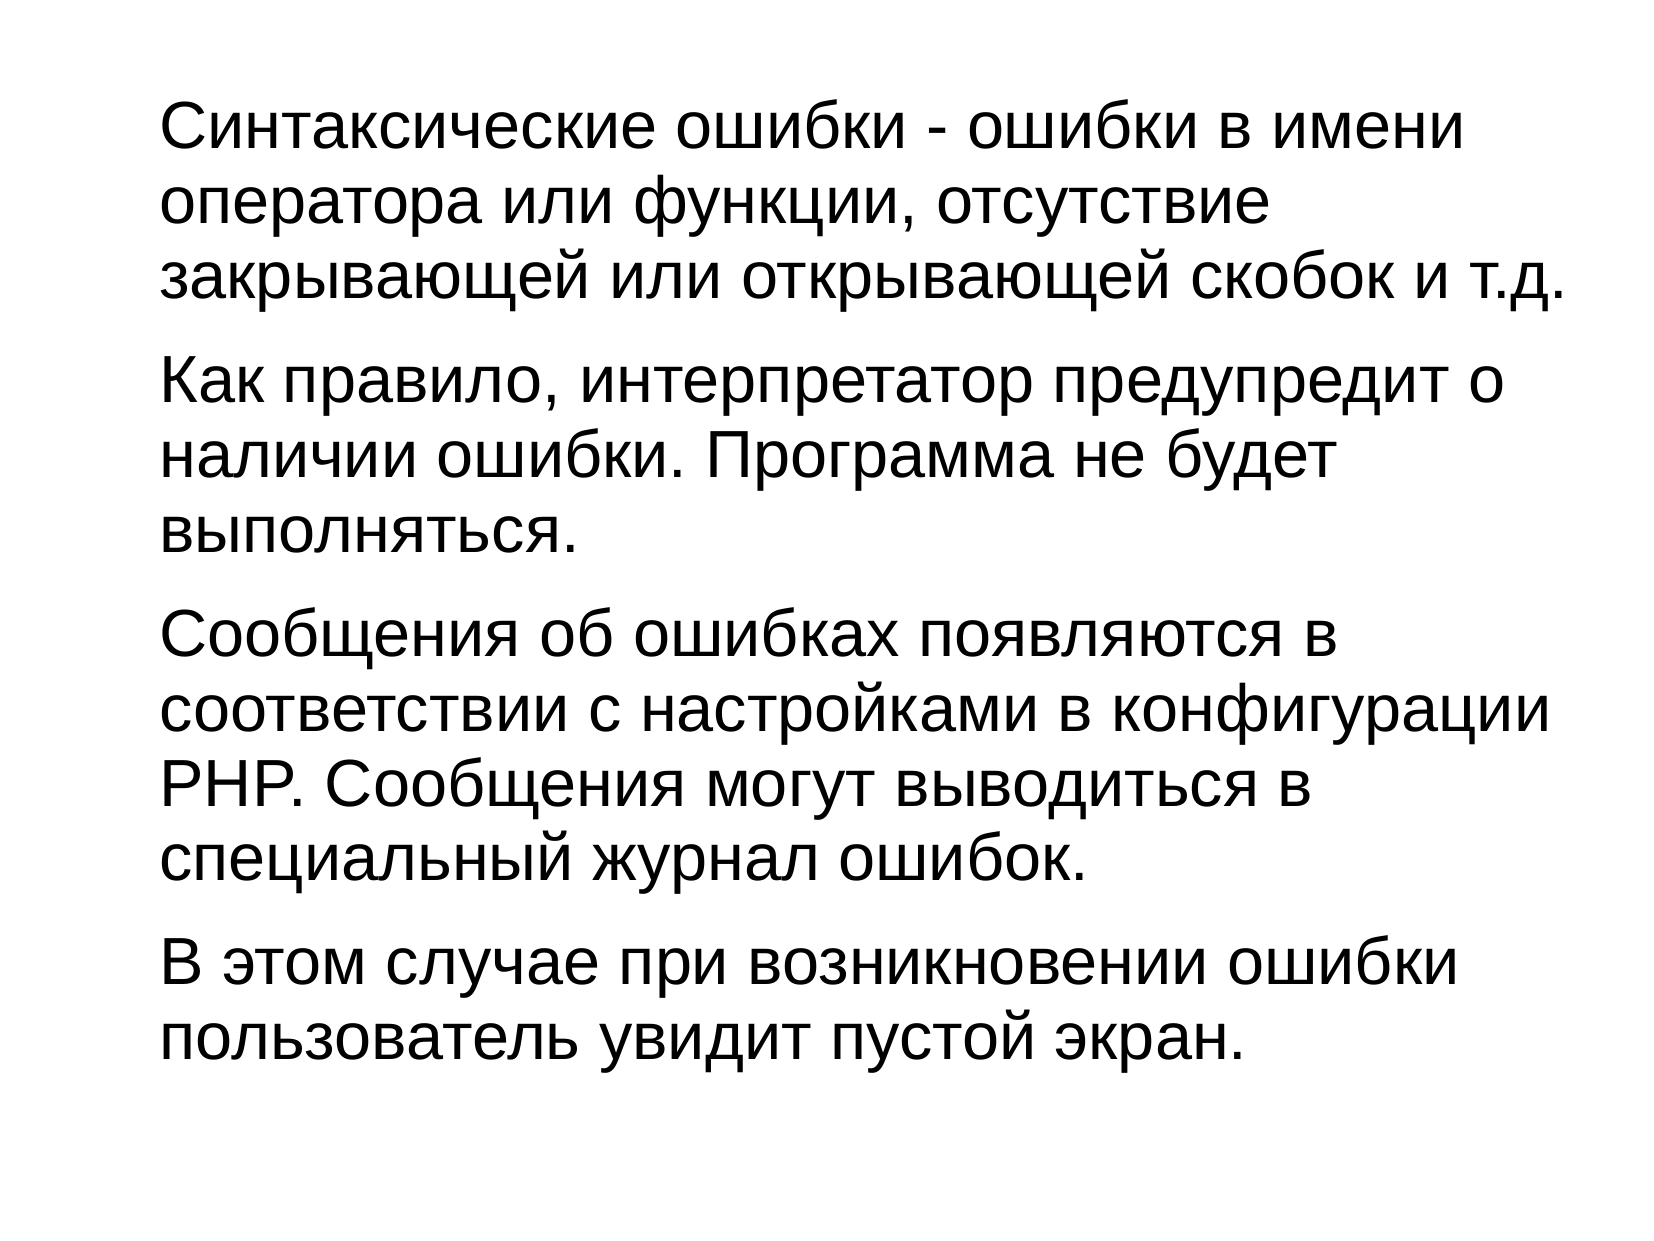

# Синтаксические ошибки - ошибки в имени оператора или функции, отсутствие закрывающей или открывающей скобок и т.д.
Как правило, интерпретатор предупредит о наличии ошибки. Программа не будет выполняться.
Сообщения об ошибках появляются в соответствии с настройками в конфигурации PHP. Сообщения могут выводиться в специальный журнал ошибок.
В этом случае при возникновении ошибки пользователь увидит пустой экран.